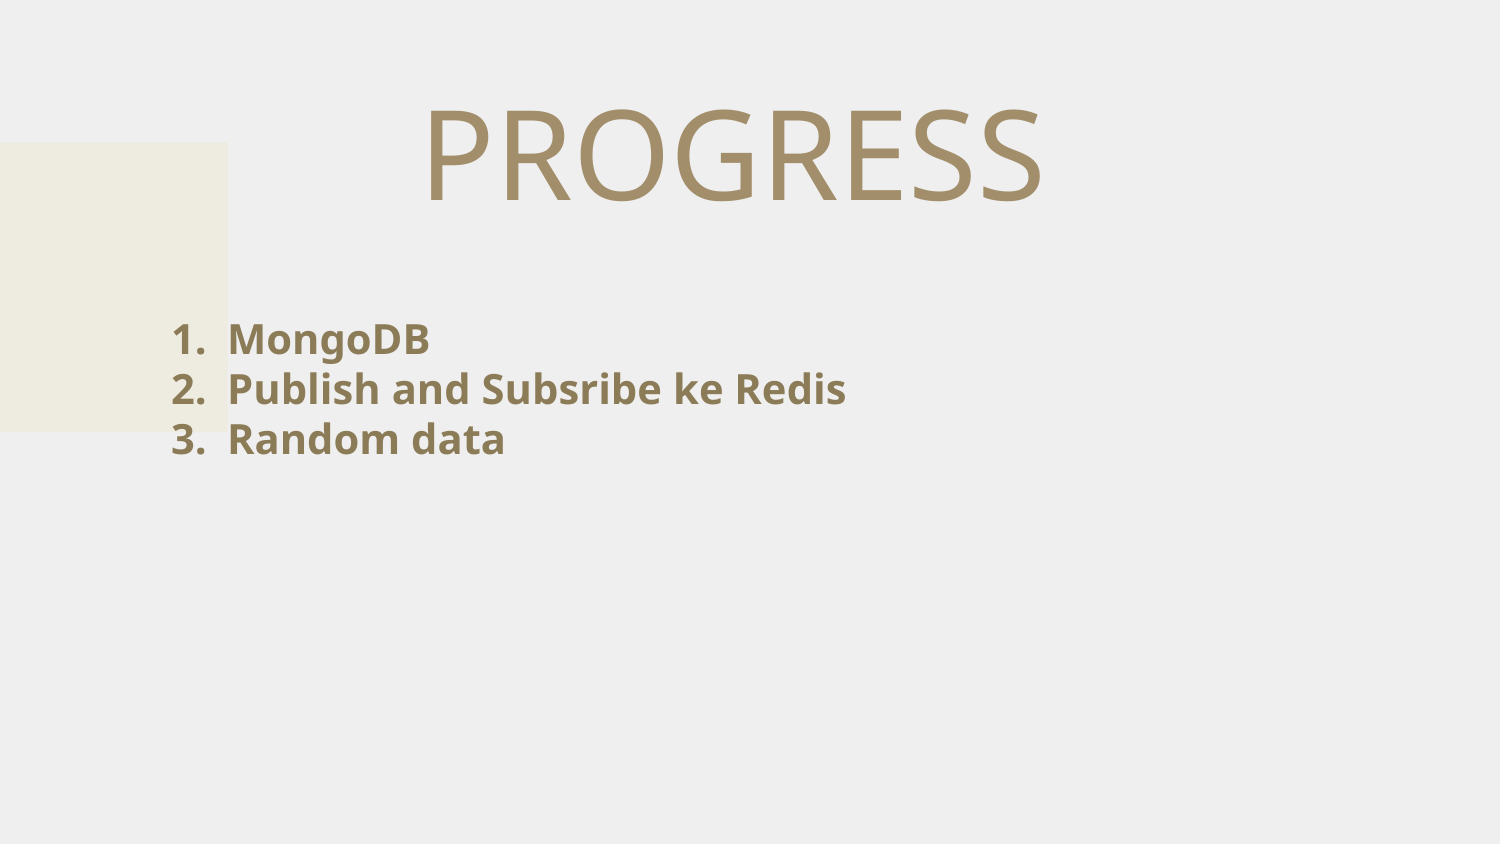

PROGRESS
MongoDB
Publish and Subsribe ke Redis
Random data